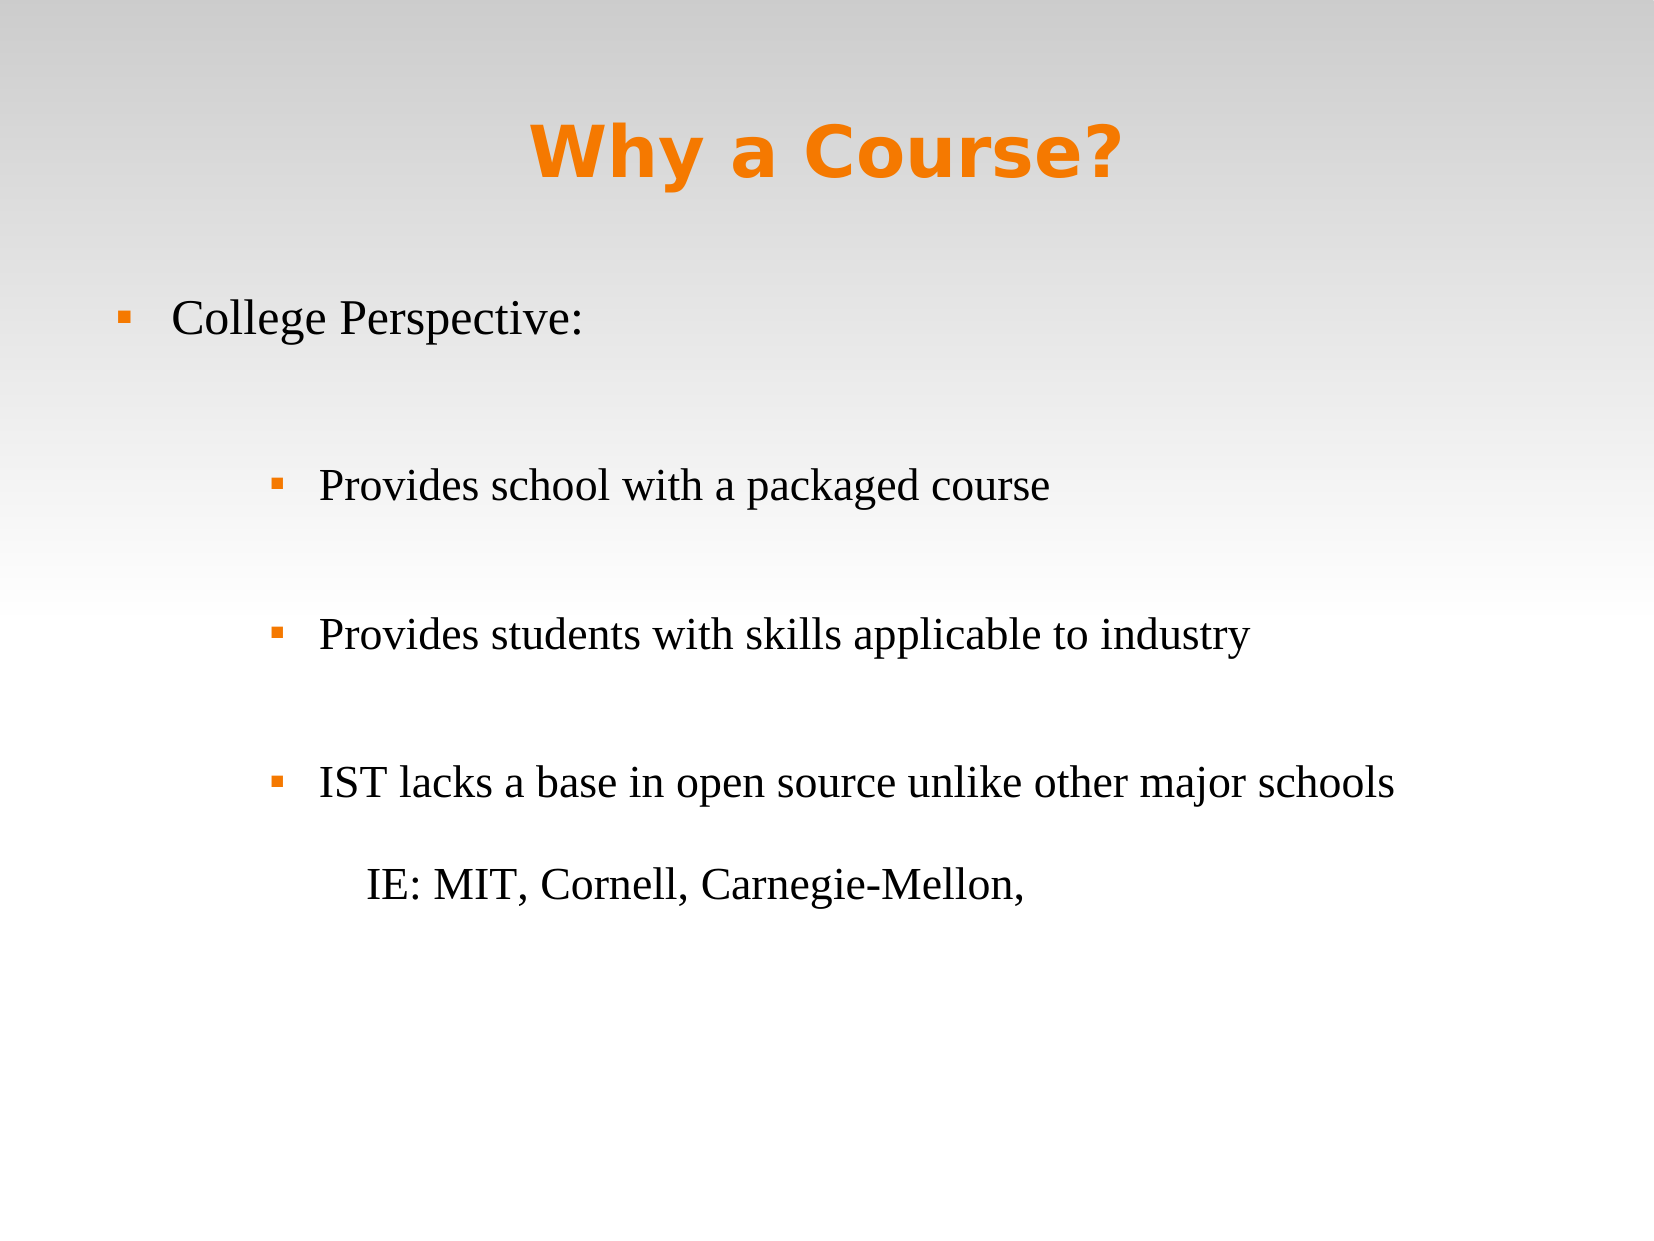

# Why a Course?
College Perspective:
Provides school with a packaged course
Provides students with skills applicable to industry
IST lacks a base in open source unlike other major schools
IE: MIT, Cornell, Carnegie-Mellon,